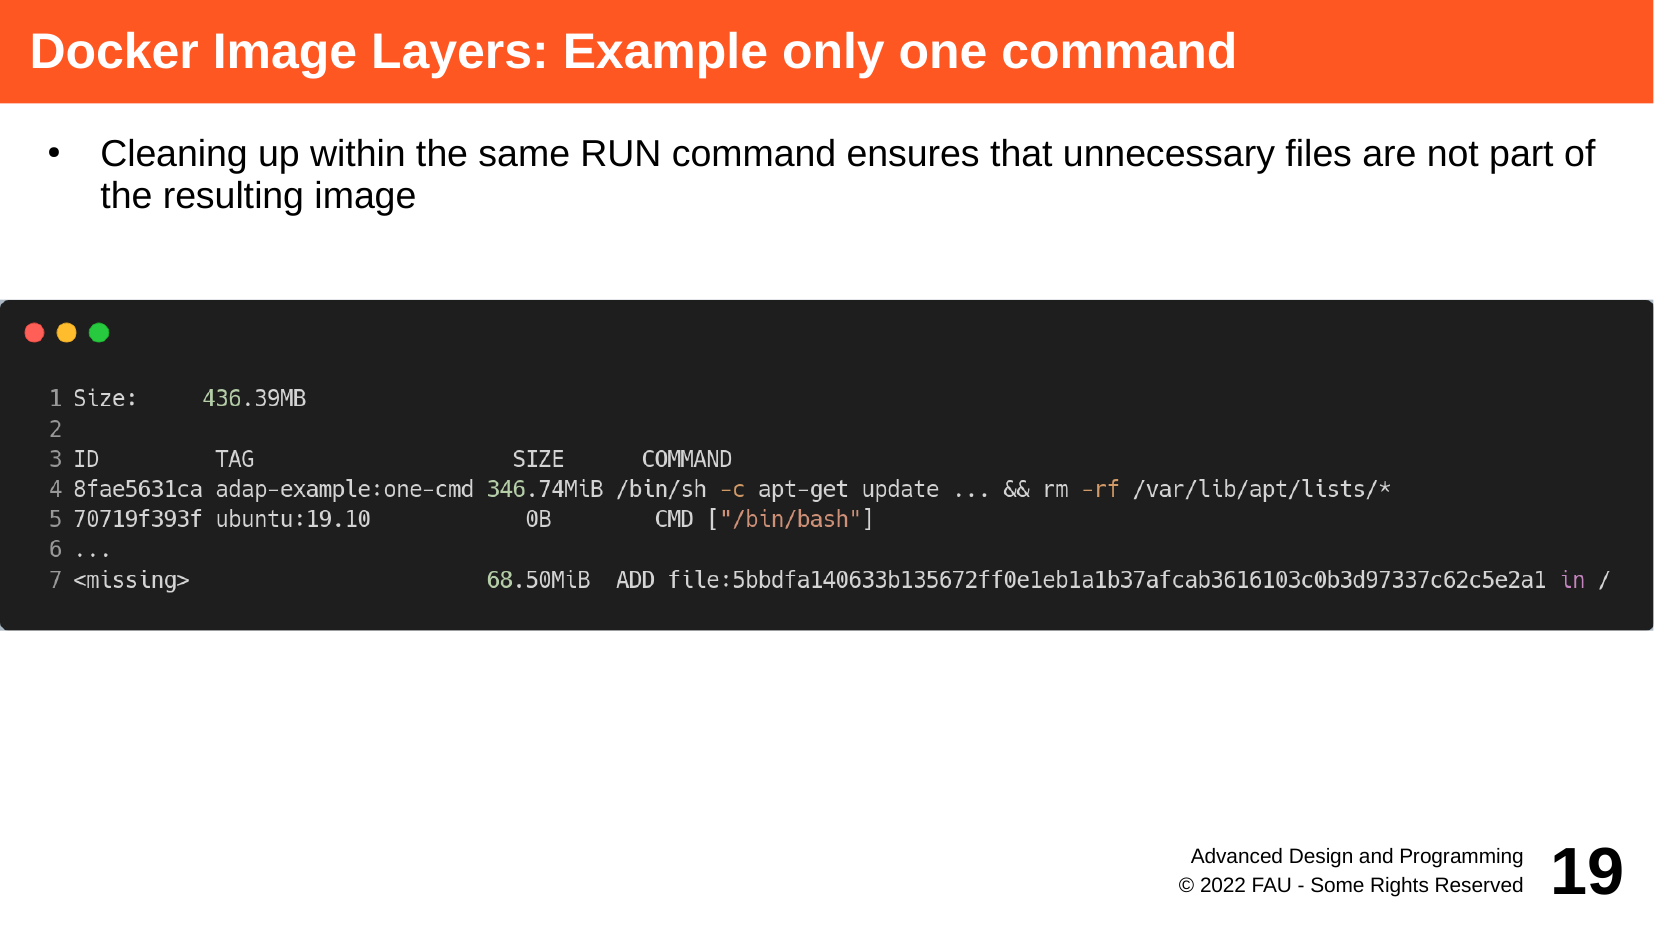

Docker Image Layers: Example only one command
# Cleaning up within the same RUN command ensures that unnecessary files are not part of the resulting image
Advanced Design and Programming
19
© 2022 FAU - Some Rights Reserved